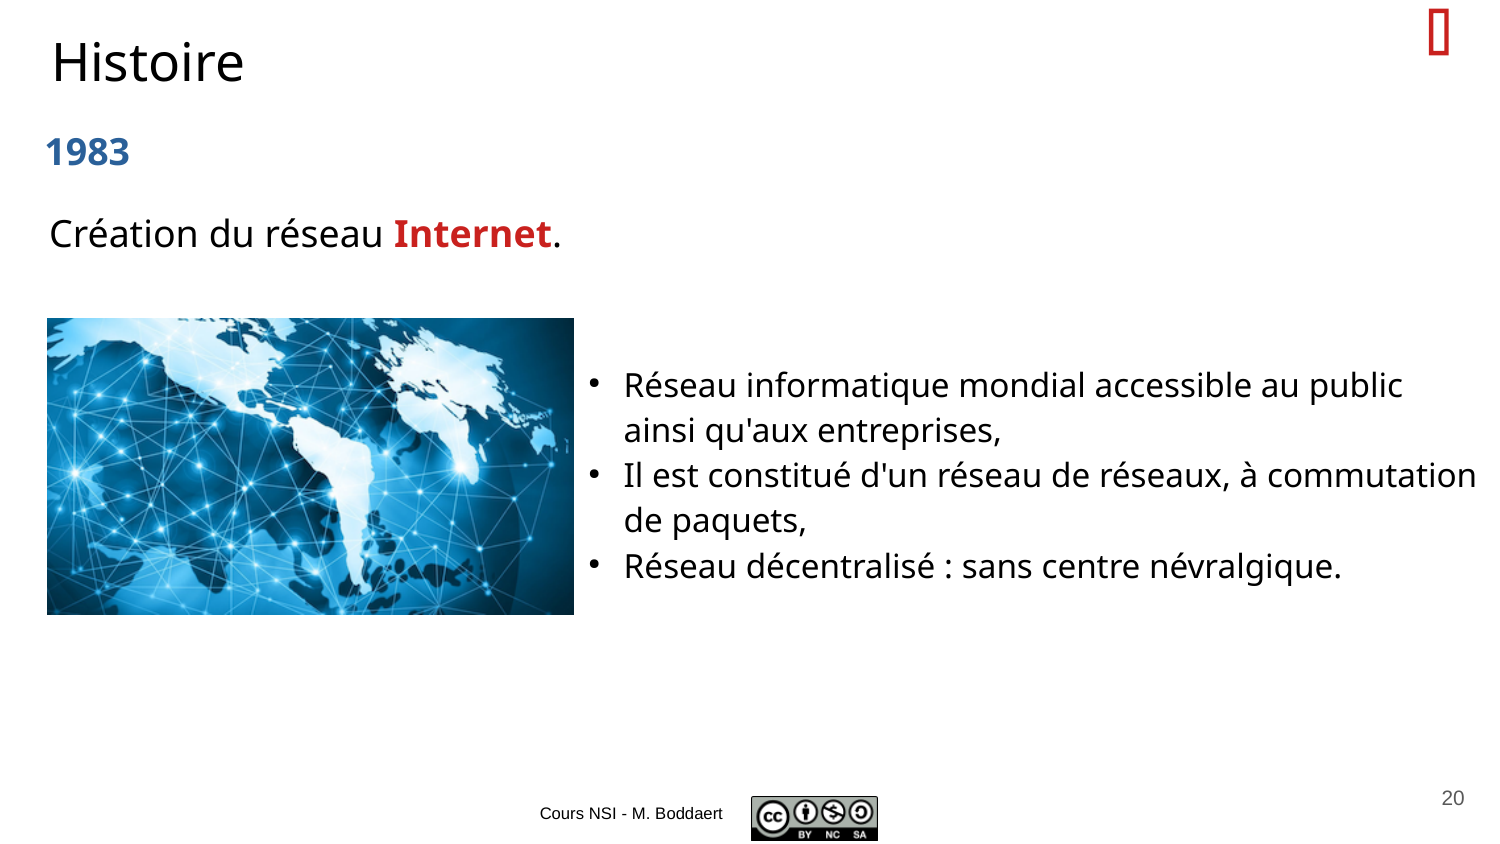


# Histoire
1983
Création du réseau Internet.
Réseau informatique mondial accessible au public ainsi qu'aux entreprises,
Il est constitué d'un réseau de réseaux, à commutation de paquets,
Réseau décentralisé : sans centre névralgique.